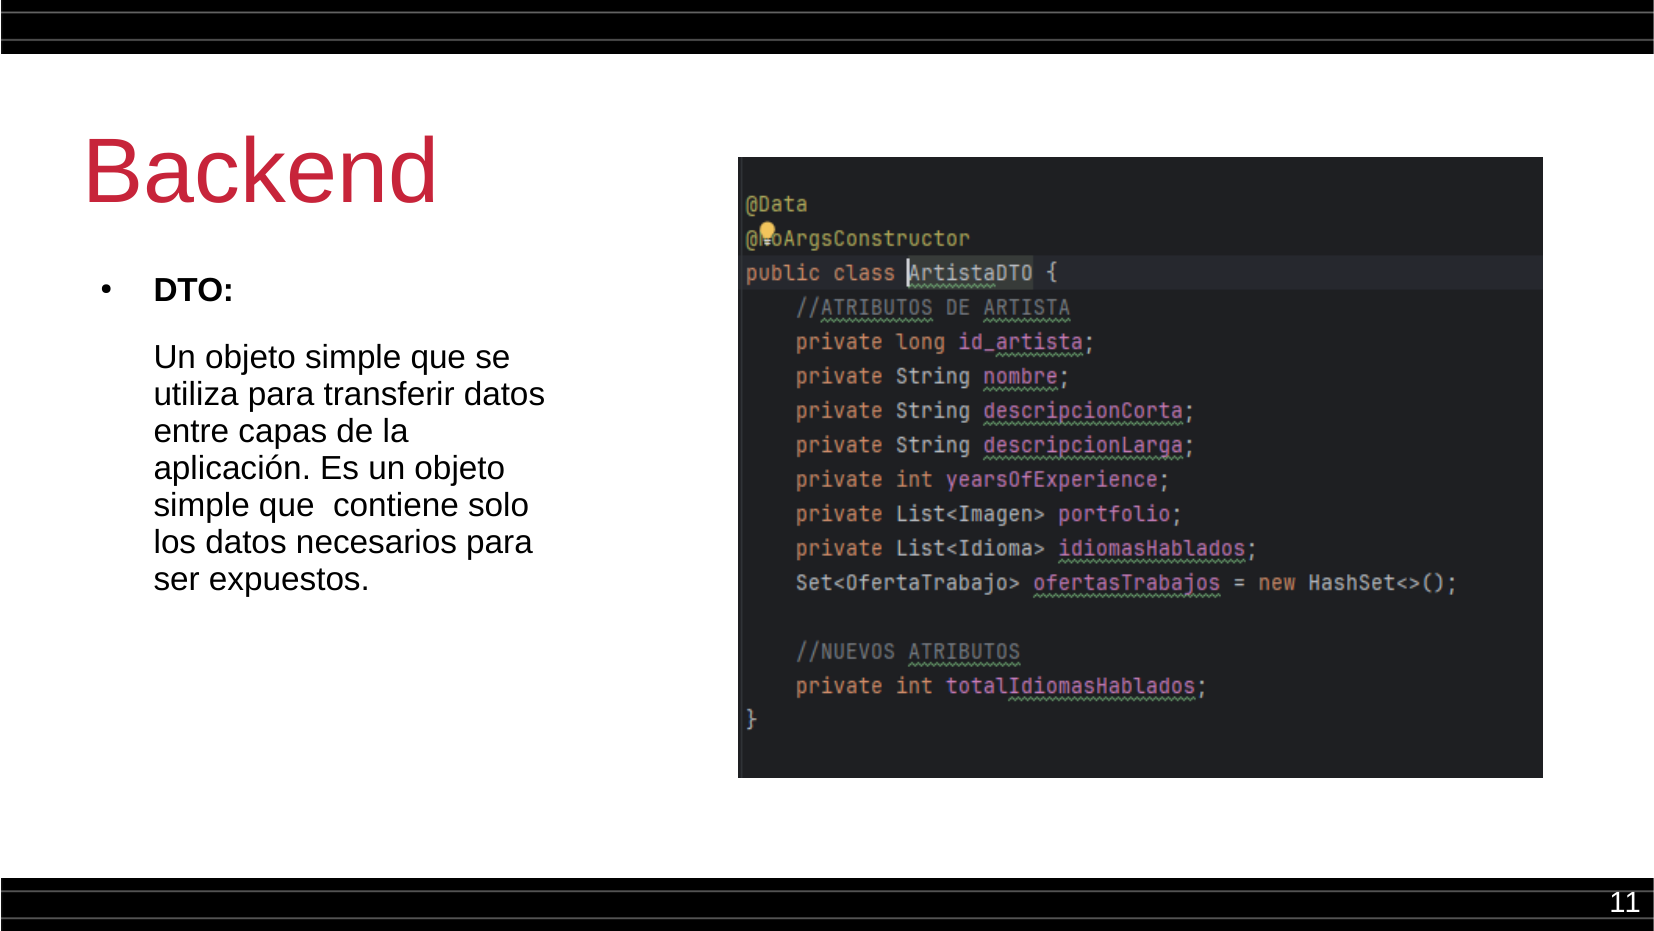

# Backend
DTO:
Un objeto simple que se utiliza para transferir datos entre capas de la aplicación. Es un objeto simple que contiene solo los datos necesarios para ser expuestos.